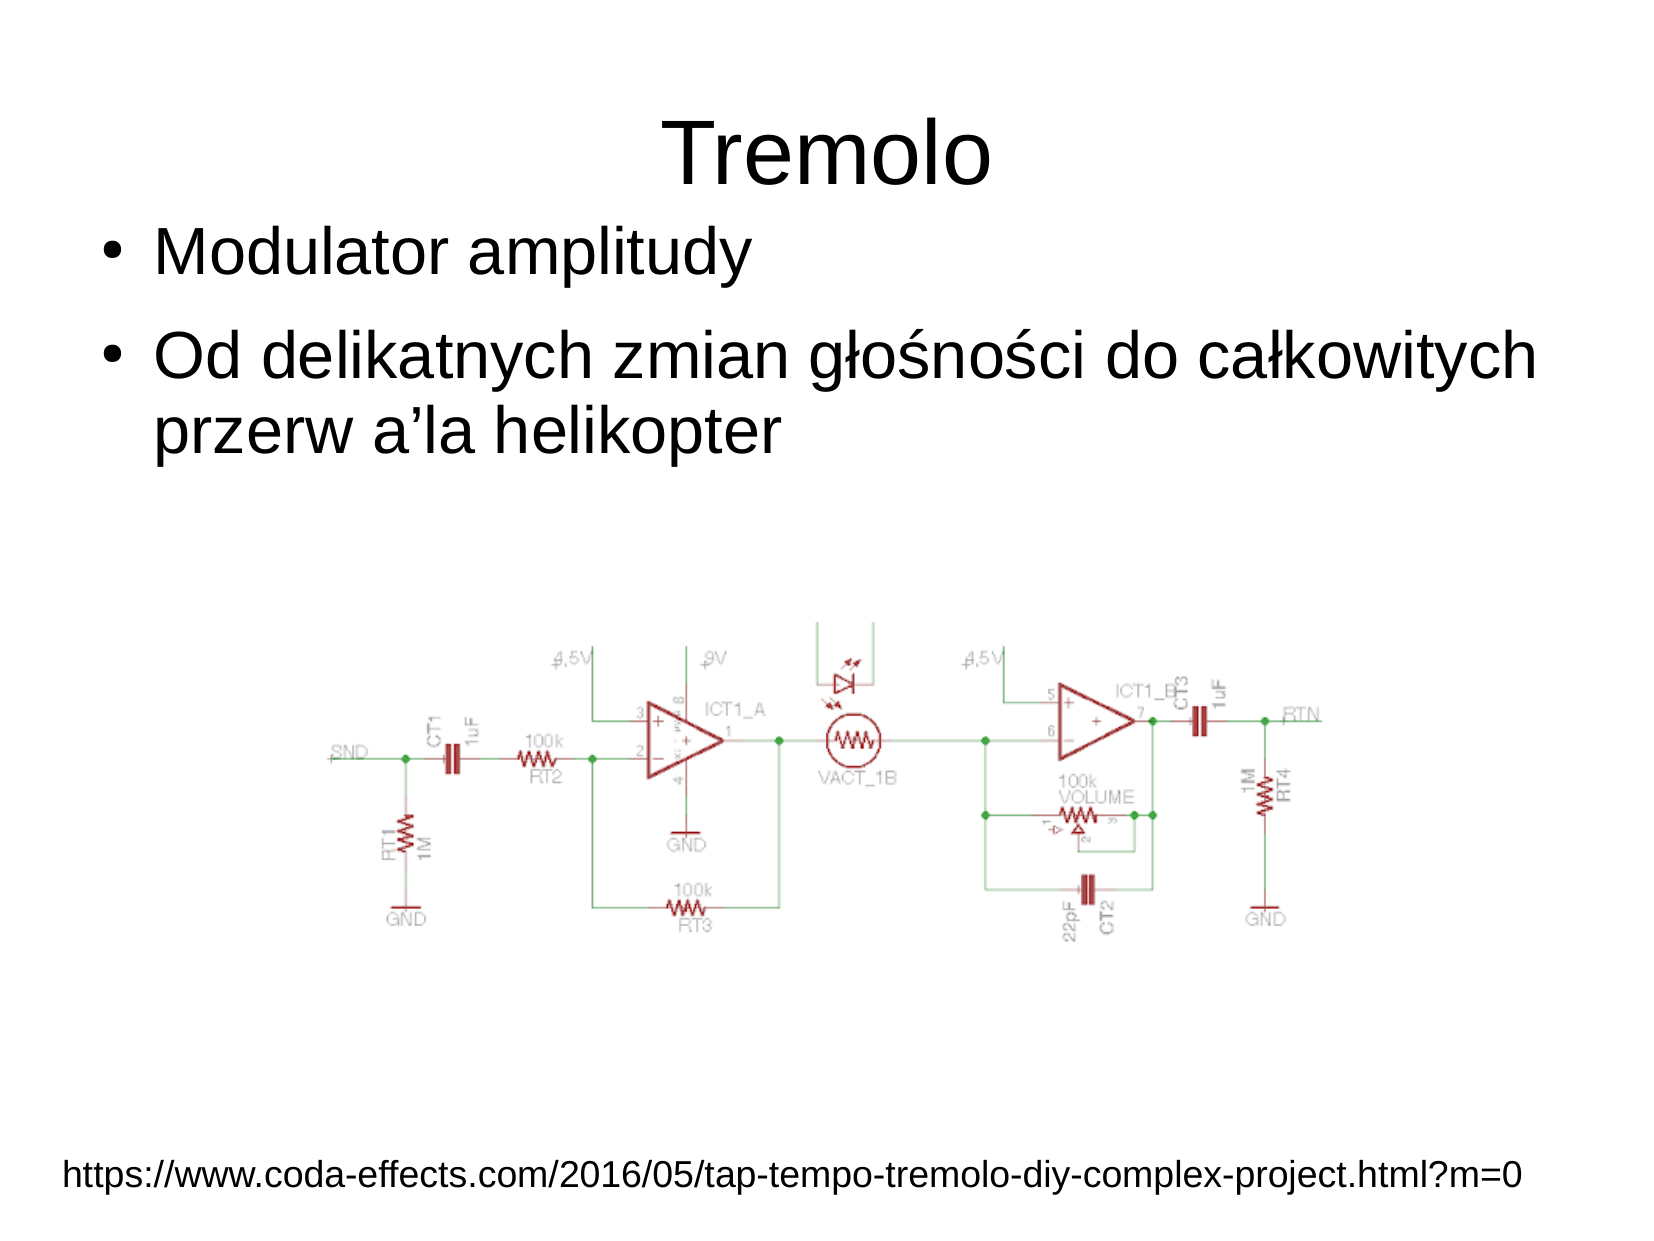

Tremolo
# Modulator amplitudy
Od delikatnych zmian głośności do całkowitych przerw a’la helikopter
https://www.coda-effects.com/2016/05/tap-tempo-tremolo-diy-complex-project.html?m=0